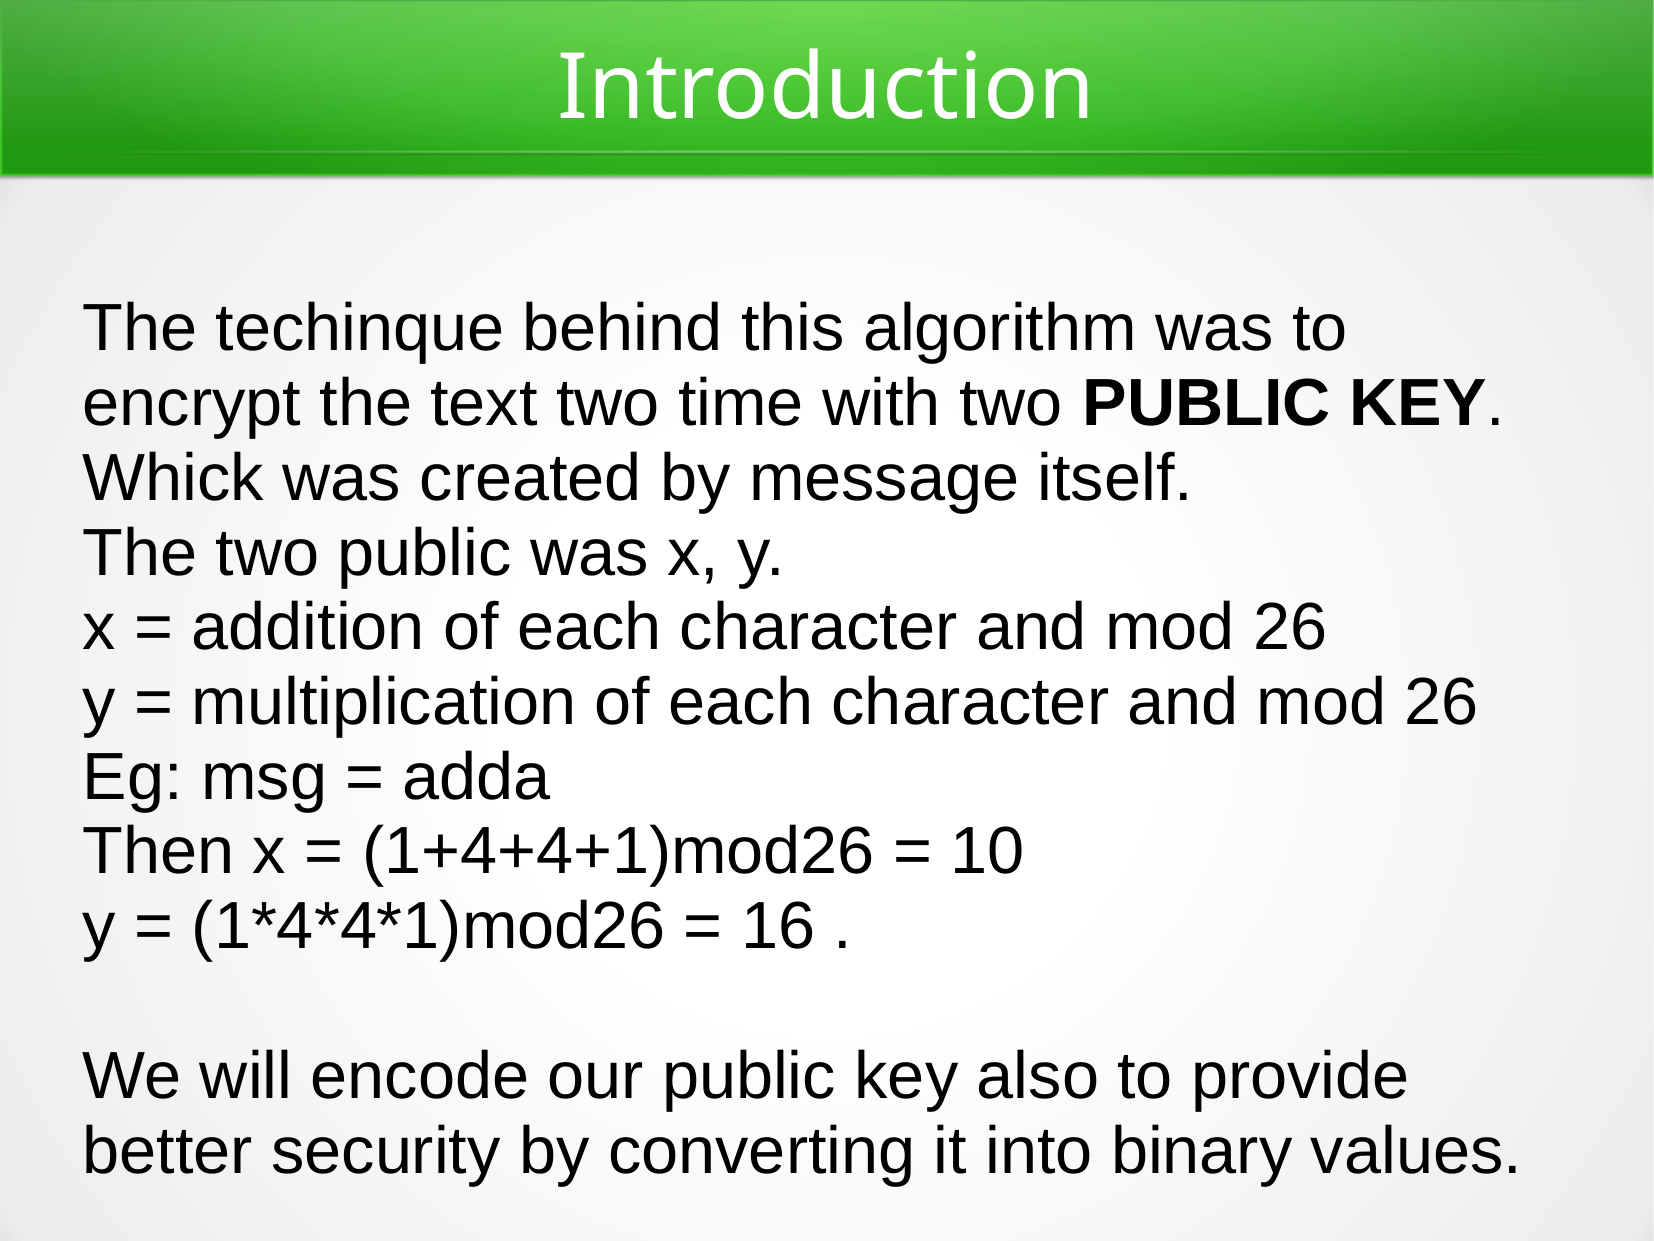

# Introduction
The techinque behind this algorithm was to encrypt the text two time with two PUBLIC KEY. Whick was created by message itself.
The two public was x, y.
x = addition of each character and mod 26
y = multiplication of each character and mod 26
Eg: msg = adda
Then x = (1+4+4+1)mod26 = 10
y = (1*4*4*1)mod26 = 16 .
We will encode our public key also to provide better security by converting it into binary values.